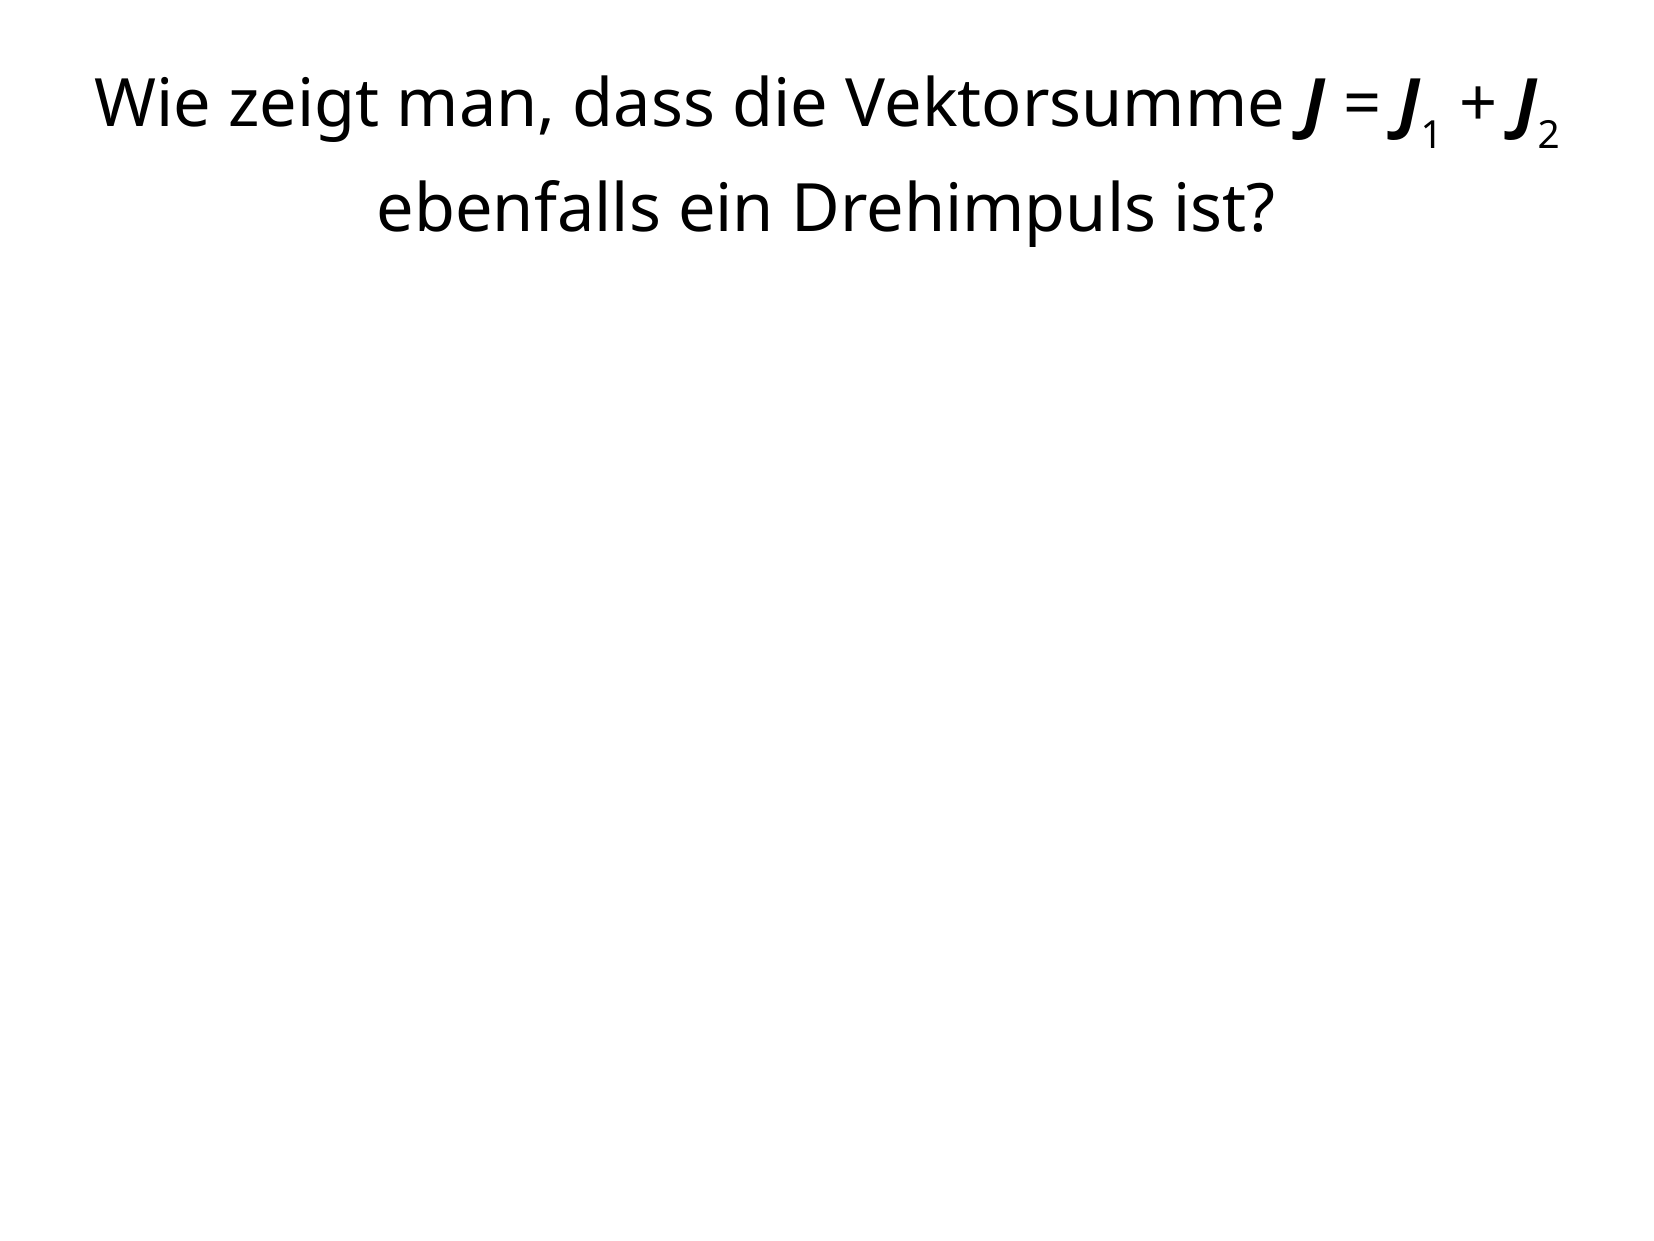

# Wie zeigt man, dass die Vektorsumme J = J1 + J2 ebenfalls ein Drehimpuls ist?